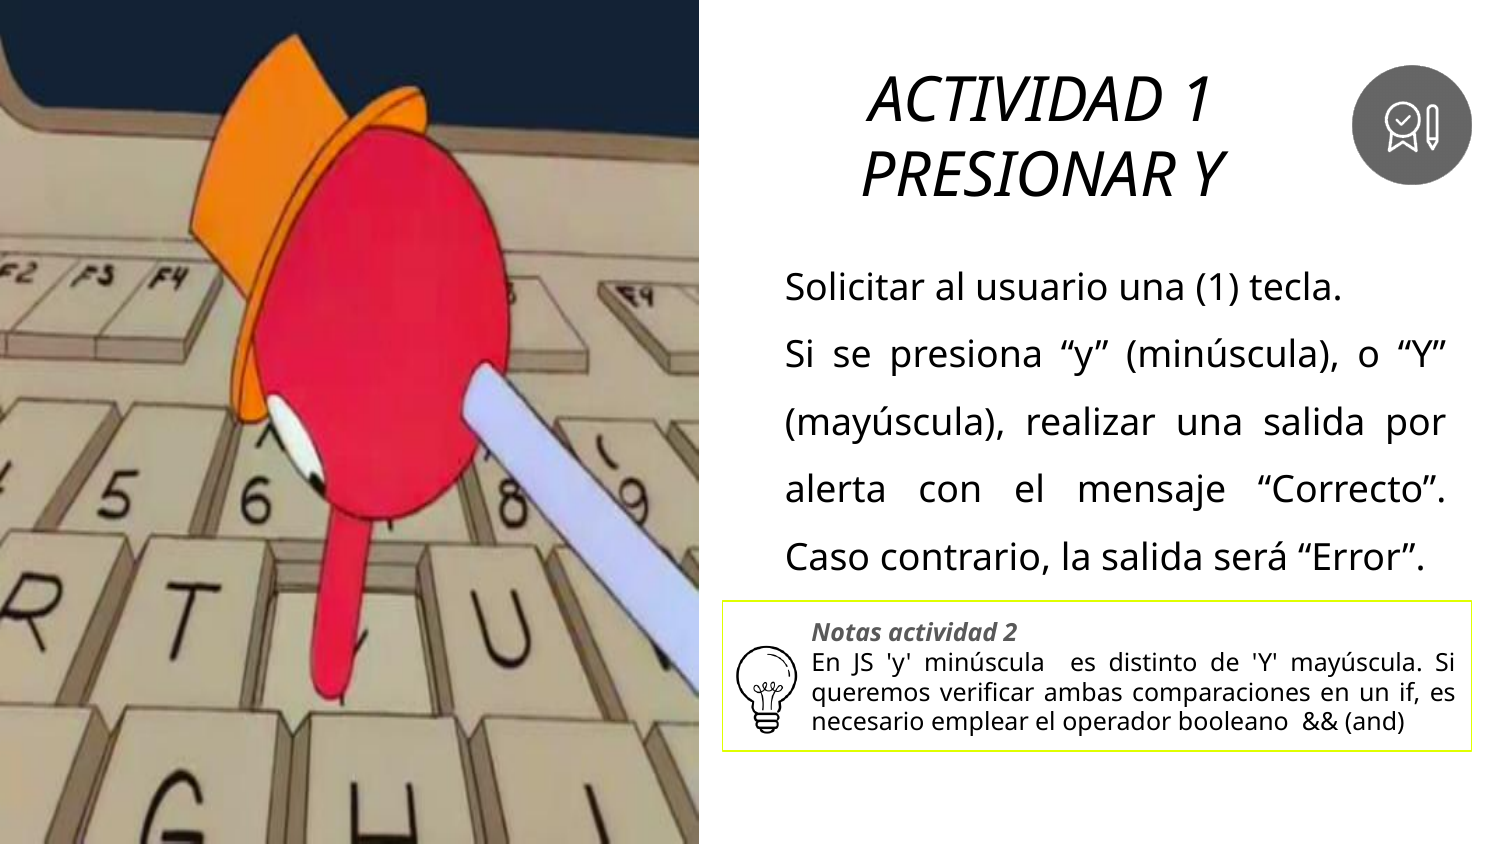

ACTIVIDAD 1
PRESIONAR Y
Solicitar al usuario una (1) tecla.
Si se presiona “y” (minúscula), o “Y” (mayúscula), realizar una salida por alerta con el mensaje “Correcto”. Caso contrario, la salida será “Error”.
Notas actividad 2
En JS 'y' minúscula es distinto de 'Y' mayúscula. Si queremos verificar ambas comparaciones en un if, es necesario emplear el operador booleano && (and)